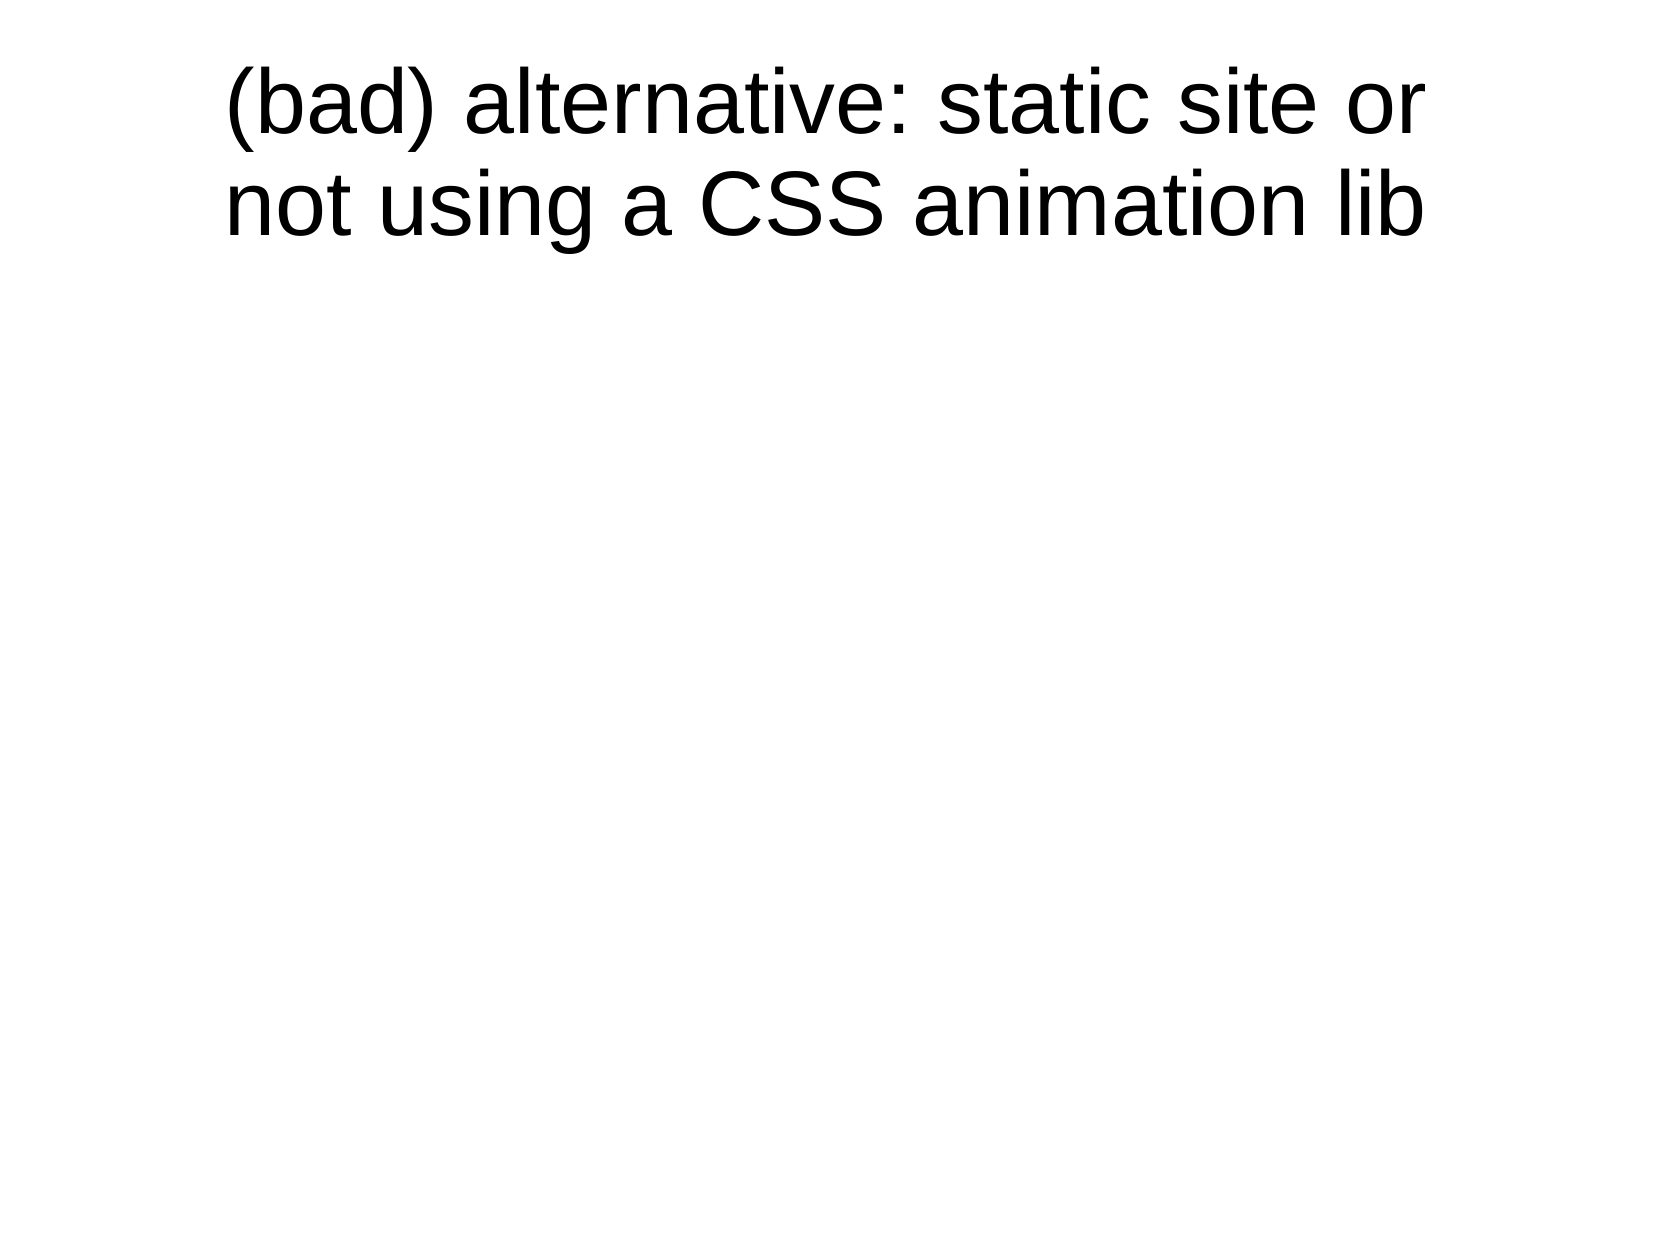

# (bad) alternative: static site or not using a CSS animation lib